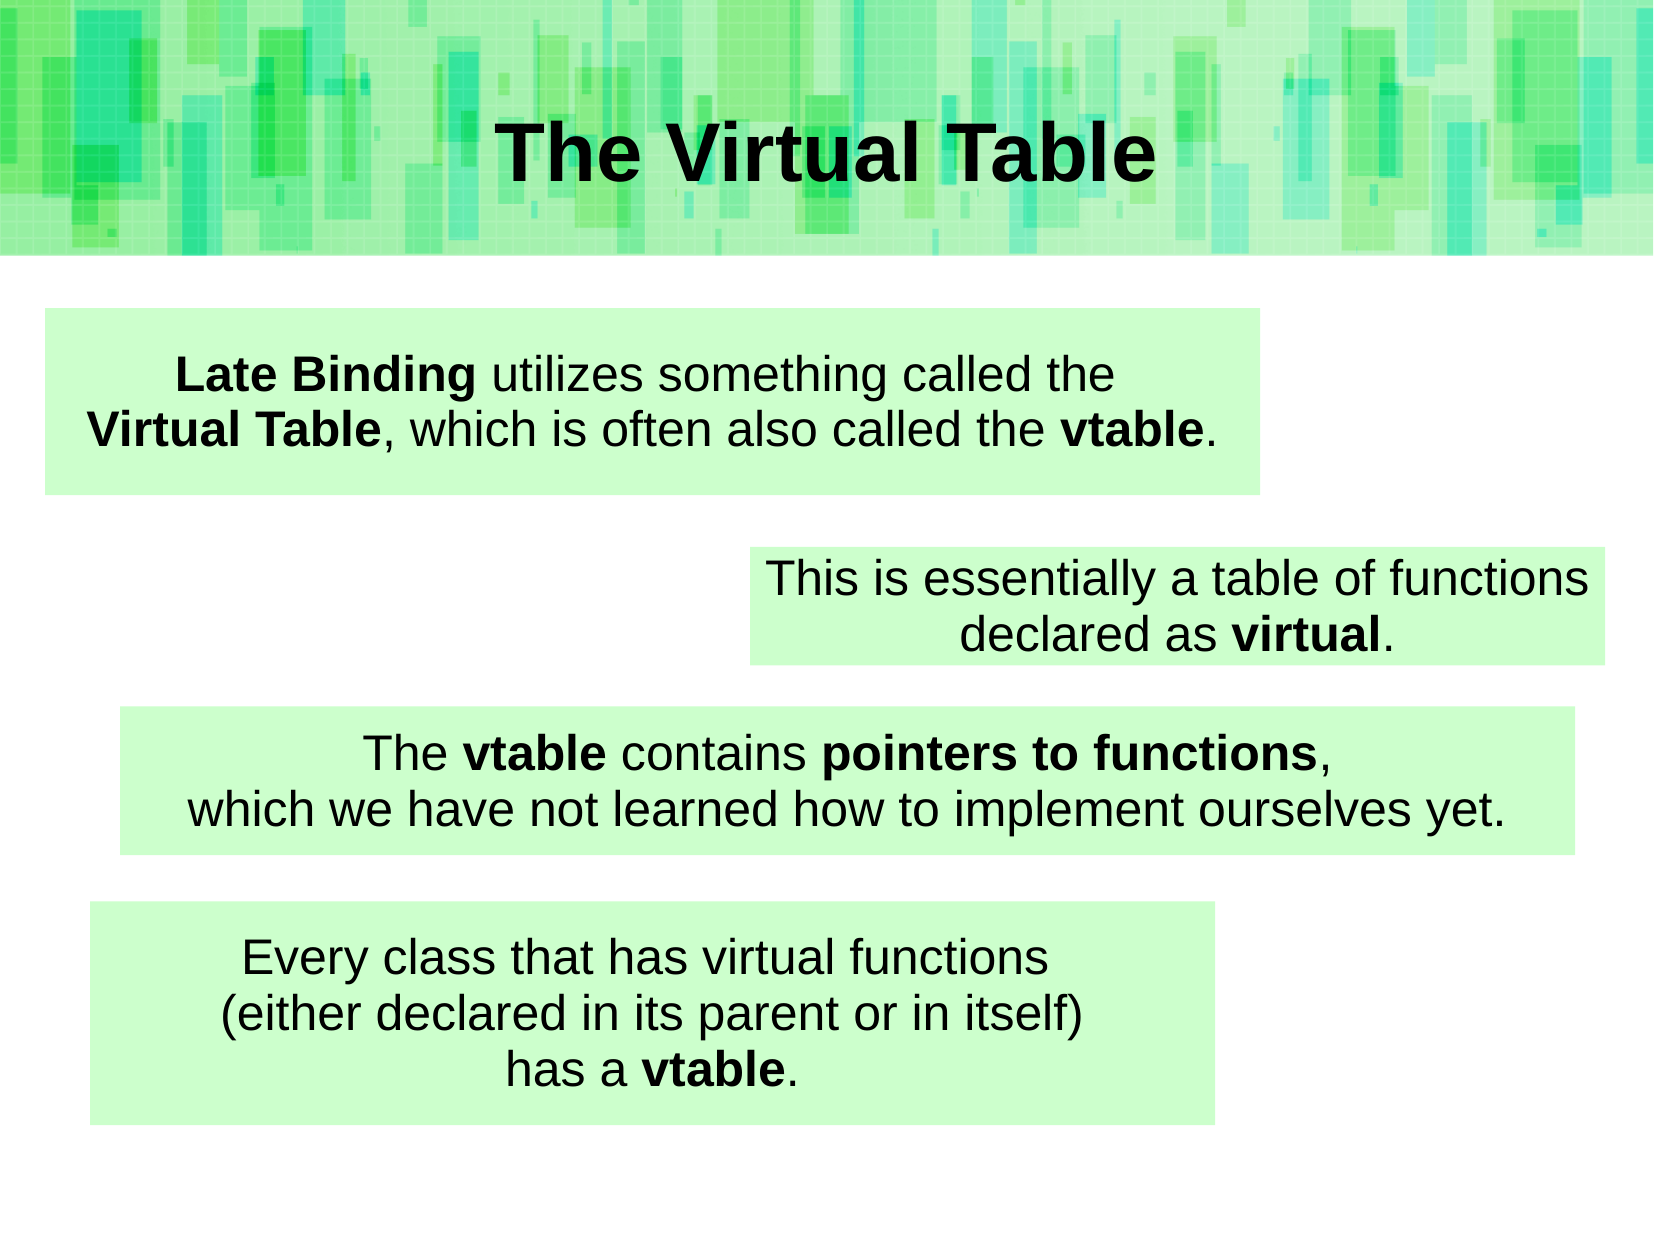

# The Virtual Table
Late Binding utilizes something called the
Virtual Table, which is often also called the vtable.
This is essentially a table of functions declared as virtual.
The vtable contains pointers to functions,
which we have not learned how to implement ourselves yet.
Every class that has virtual functions
(either declared in its parent or in itself)
has a vtable.